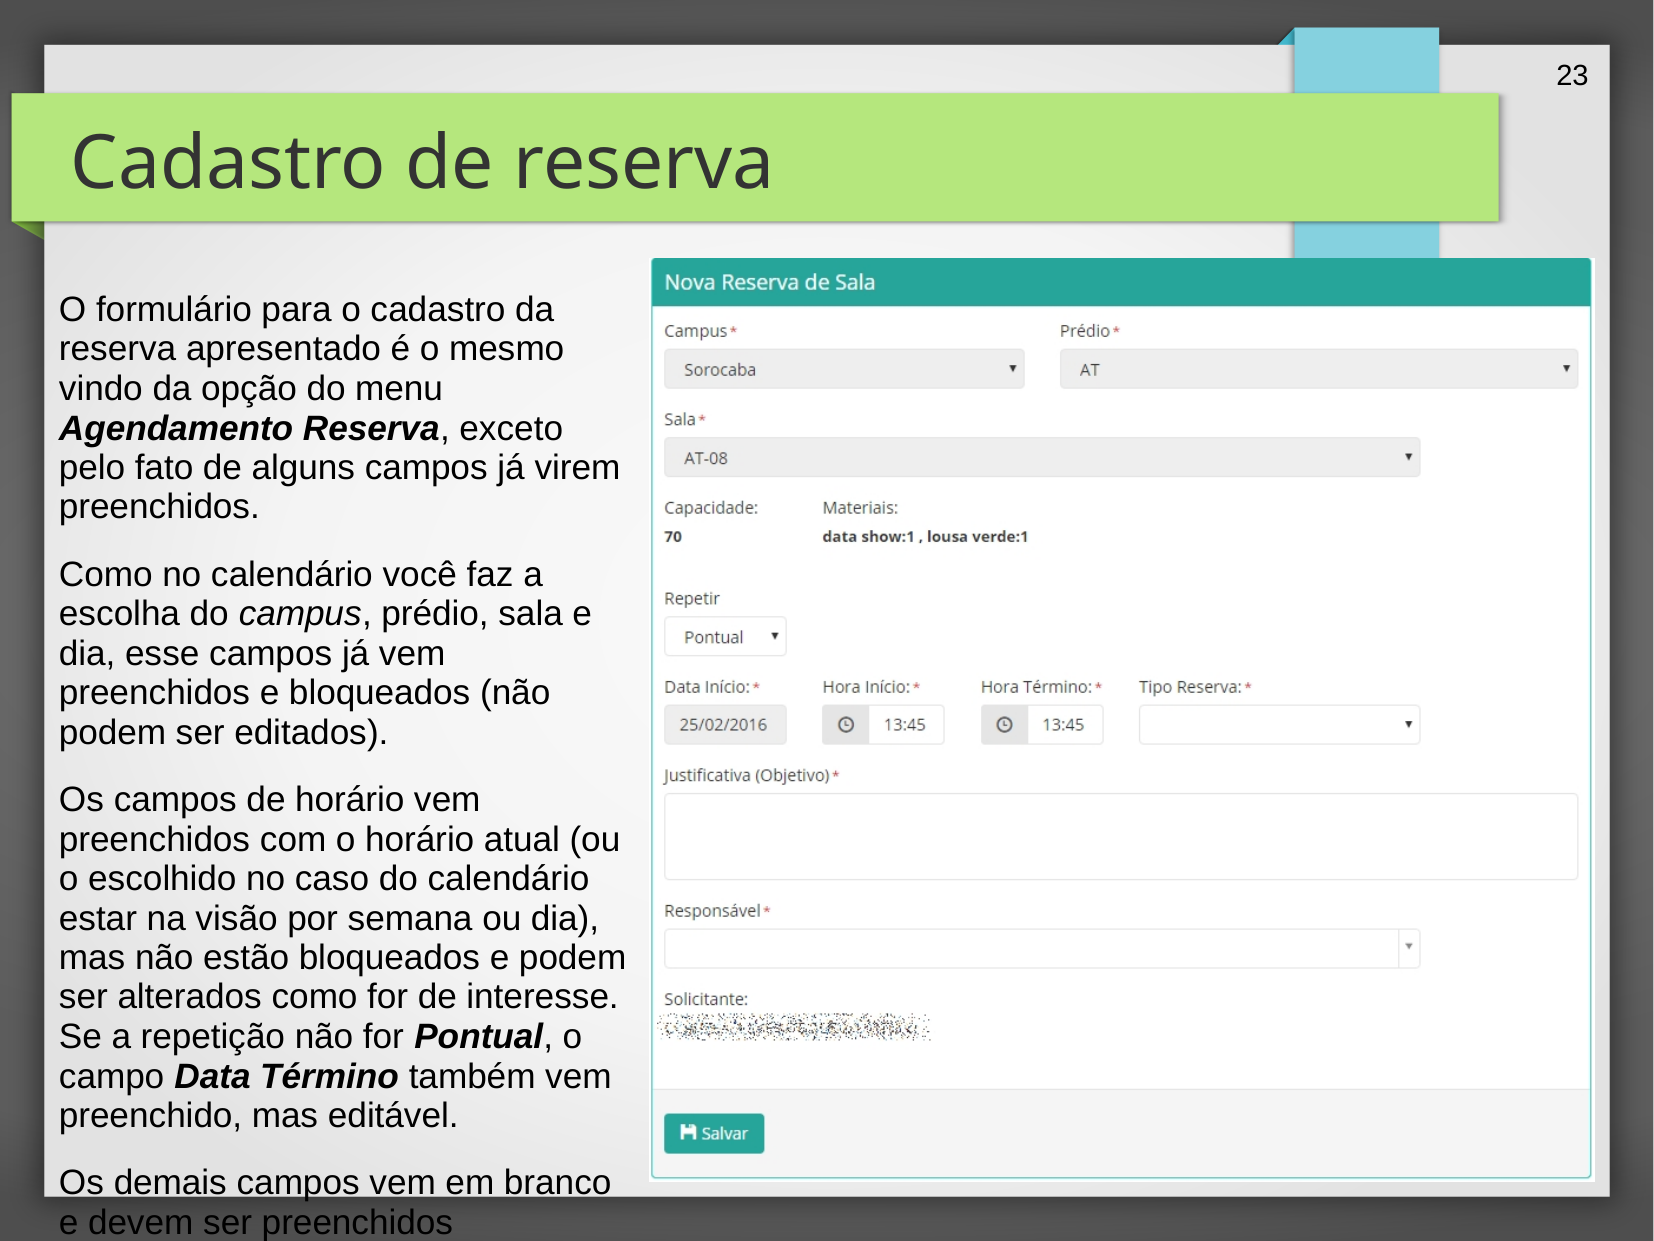

23
# Cadastro de reserva
O formulário para o cadastro da reserva apresentado é o mesmo vindo da opção do menu Agendamento Reserva, exceto pelo fato de alguns campos já virem preenchidos.
Como no calendário você faz a escolha do campus, prédio, sala e dia, esse campos já vem preenchidos e bloqueados (não podem ser editados).
Os campos de horário vem preenchidos com o horário atual (ou o escolhido no caso do calendário estar na visão por semana ou dia), mas não estão bloqueados e podem ser alterados como for de interesse. Se a repetição não for Pontual, o campo Data Término também vem preenchido, mas editável.
Os demais campos vem em branco e devem ser preenchidos normalmente.